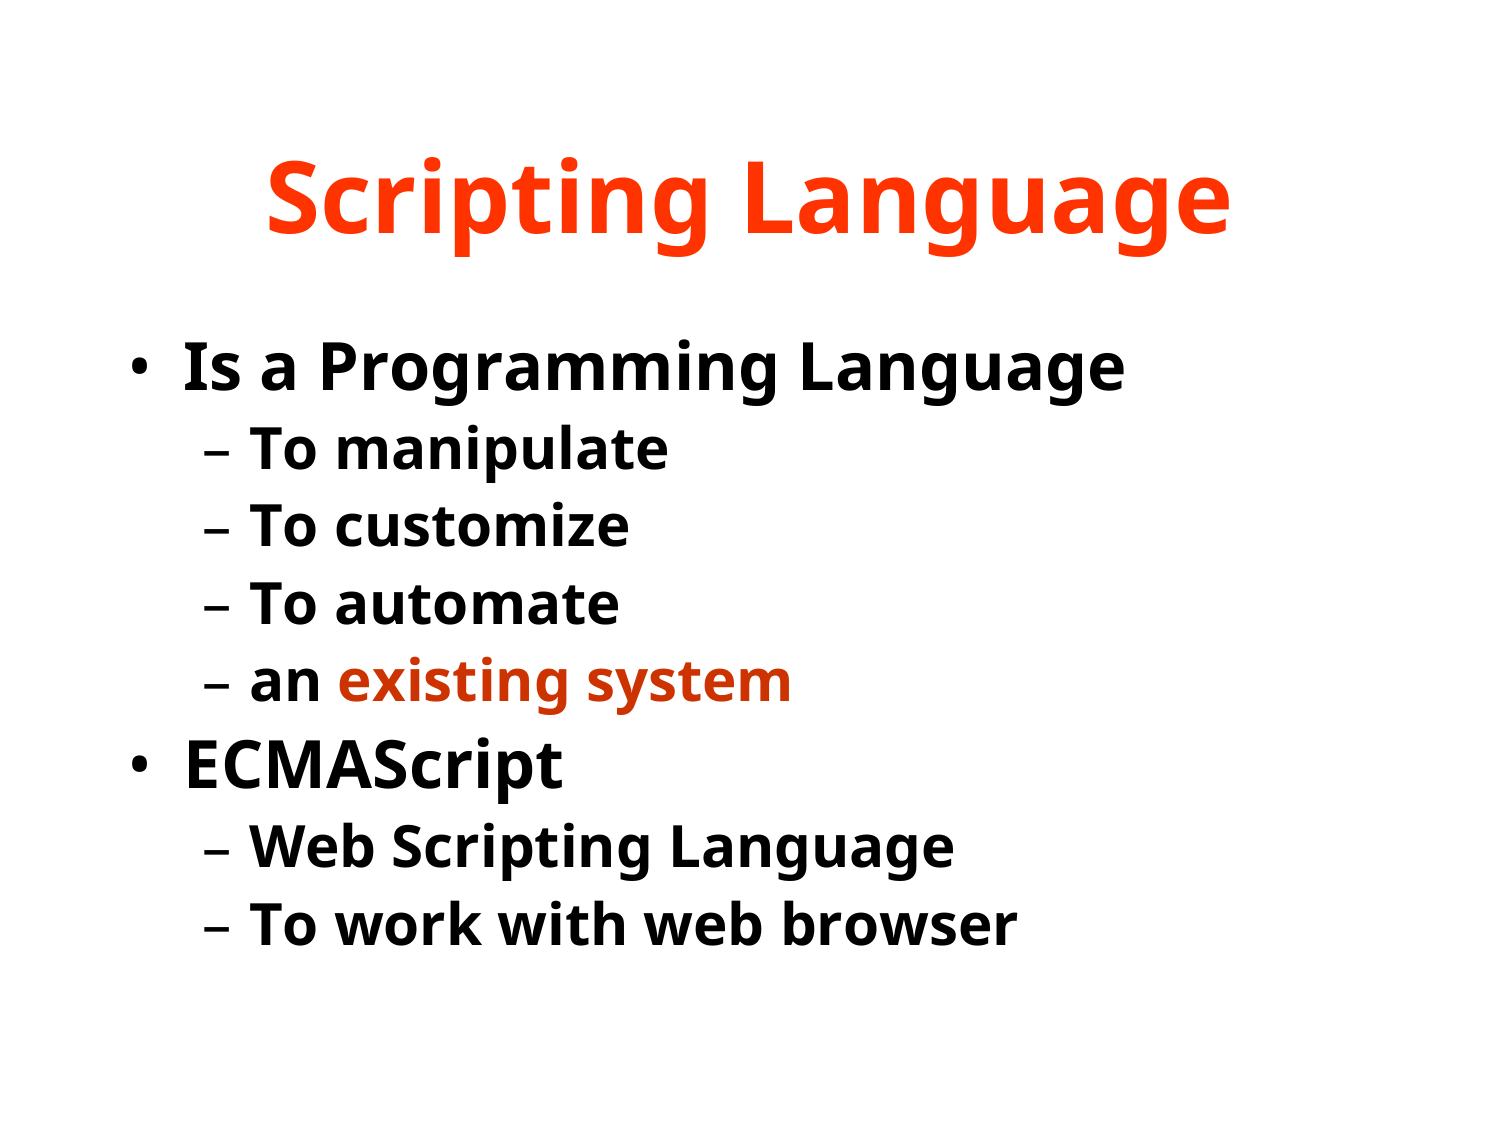

# Scripting Language
Is a Programming Language
To manipulate
To customize
To automate
an existing system
ECMAScript
Web Scripting Language
To work with web browser